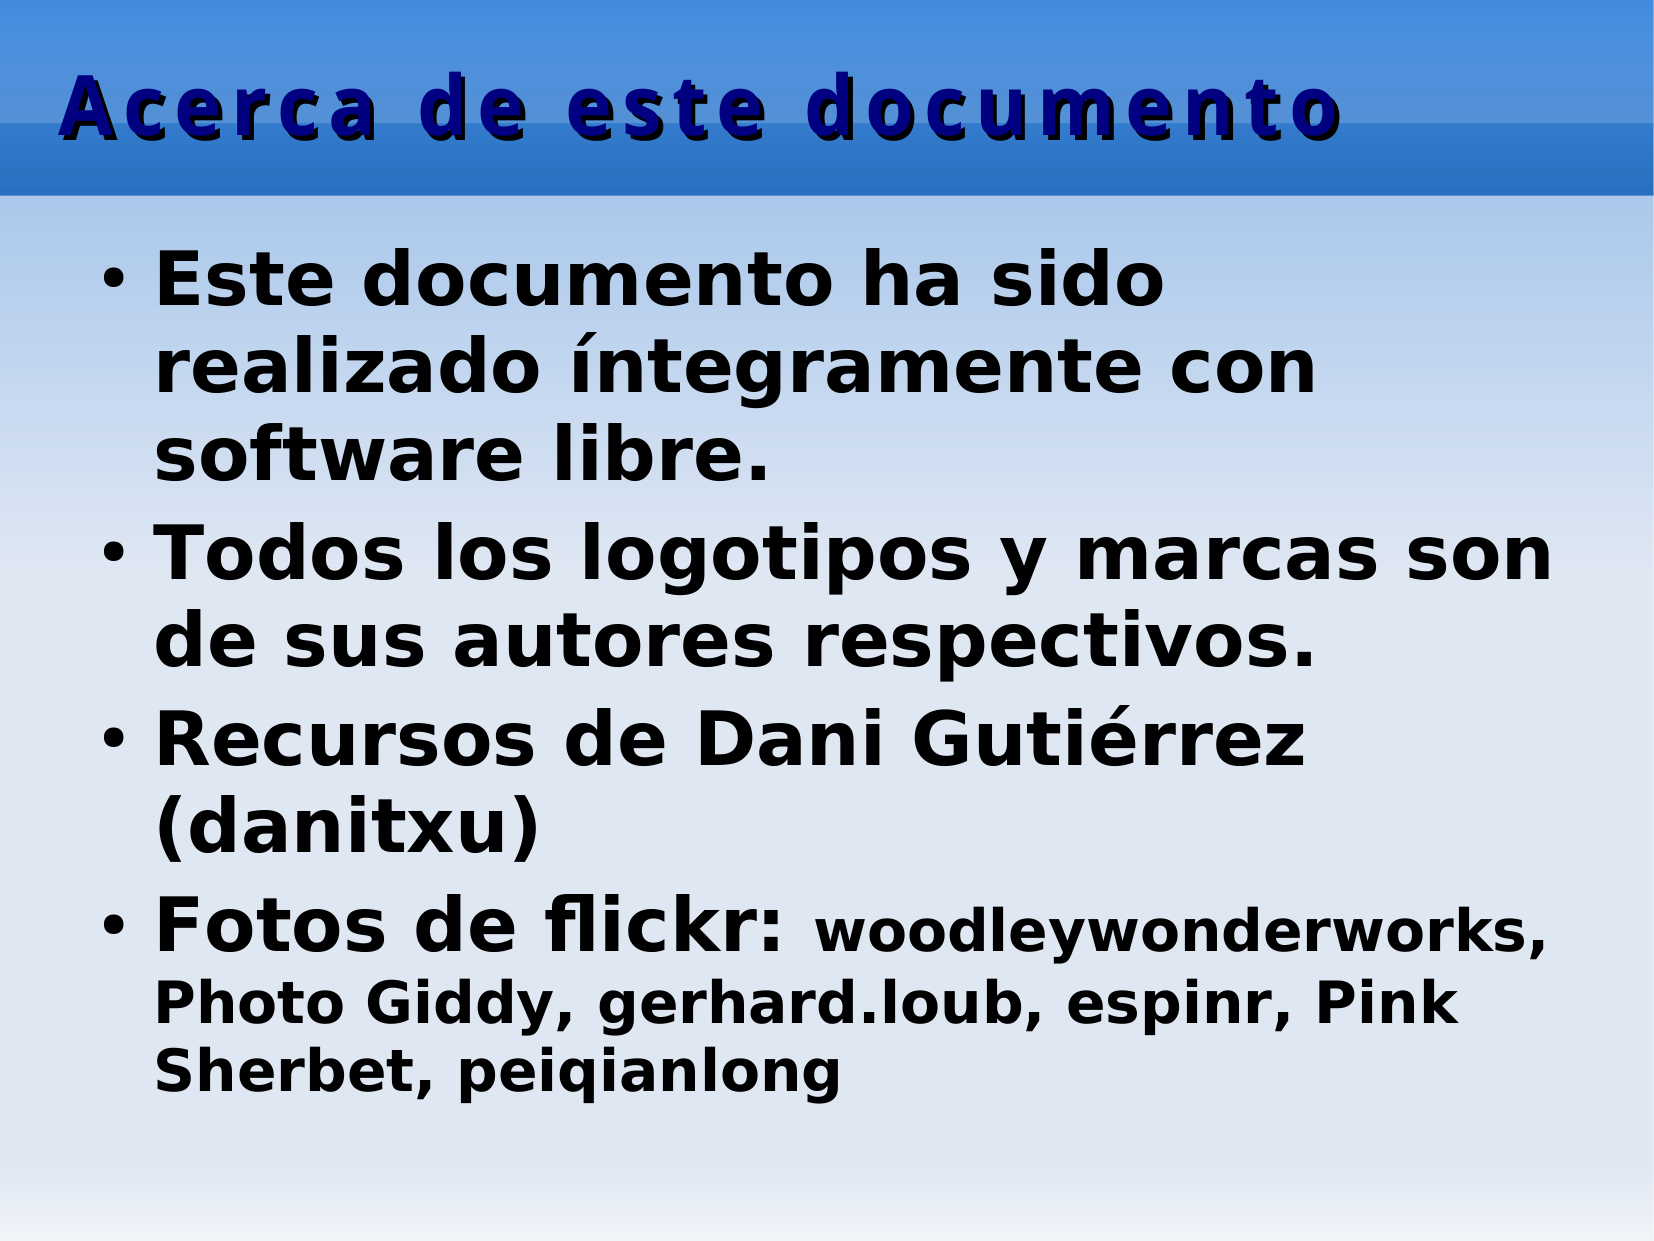

# Acerca de este documento
Este documento ha sido realizado íntegramente con software libre.
Todos los logotipos y marcas son de sus autores respectivos.
Recursos de Dani Gutiérrez (danitxu)
Fotos de flickr: woodleywonderworks, Photo Giddy, gerhard.loub, espinr, Pink Sherbet, peiqianlong